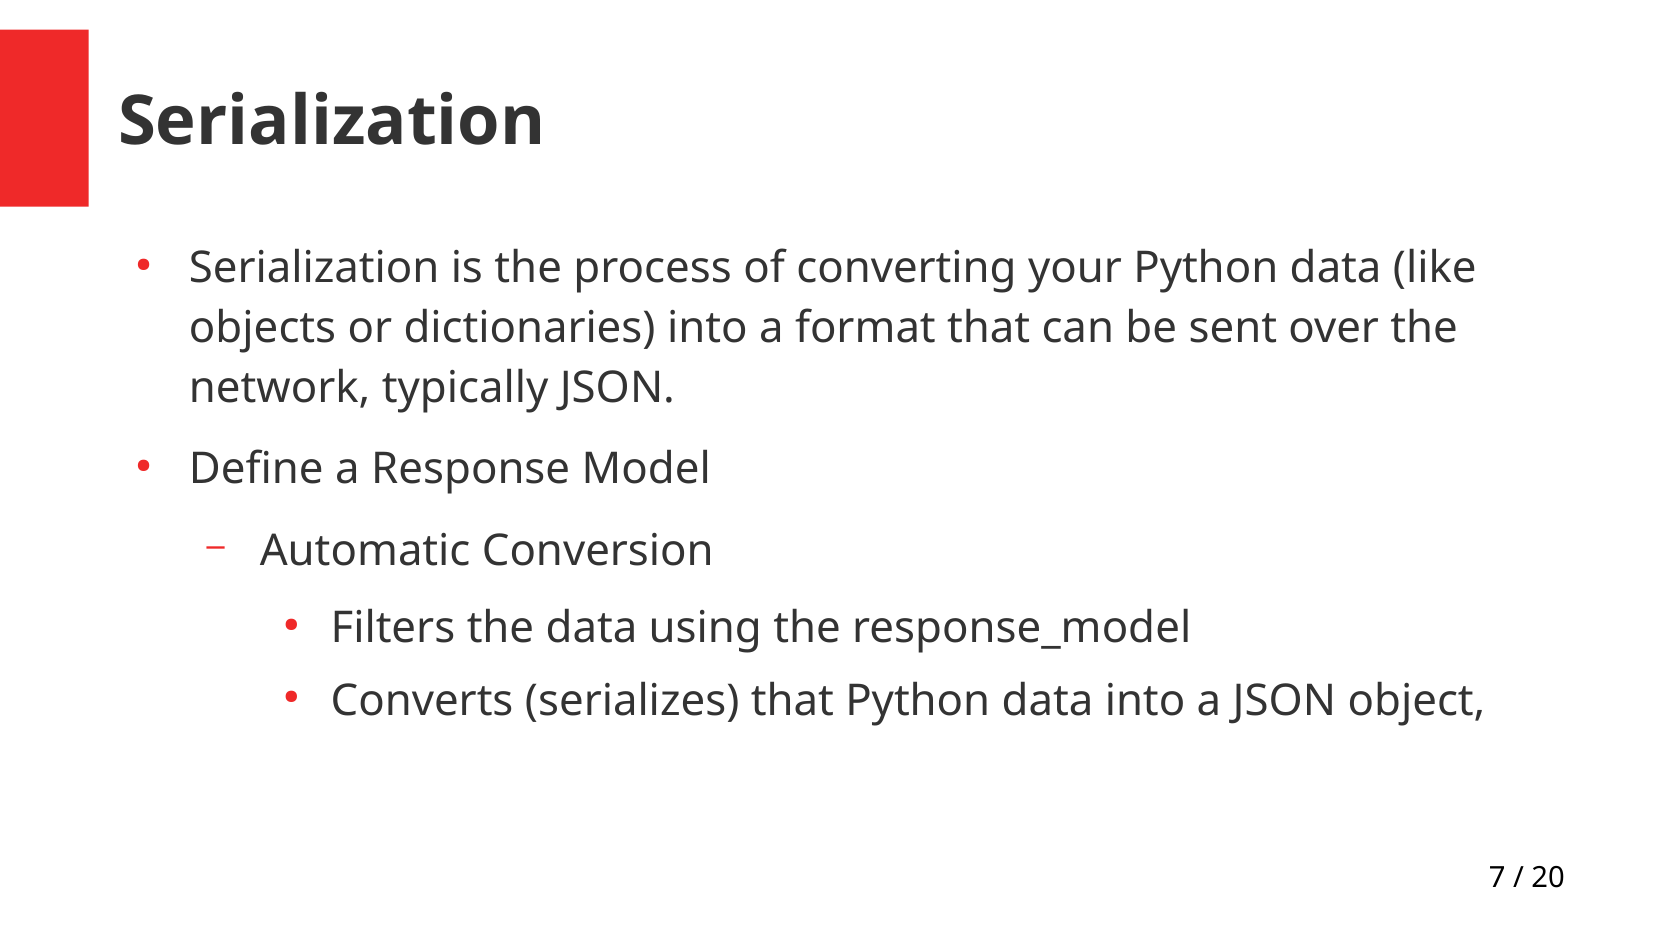

# Serialization
Serialization is the process of converting your Python data (like objects or dictionaries) into a format that can be sent over the network, typically JSON.
Define a Response Model
Automatic Conversion
Filters the data using the response_model
Converts (serializes) that Python data into a JSON object,
7